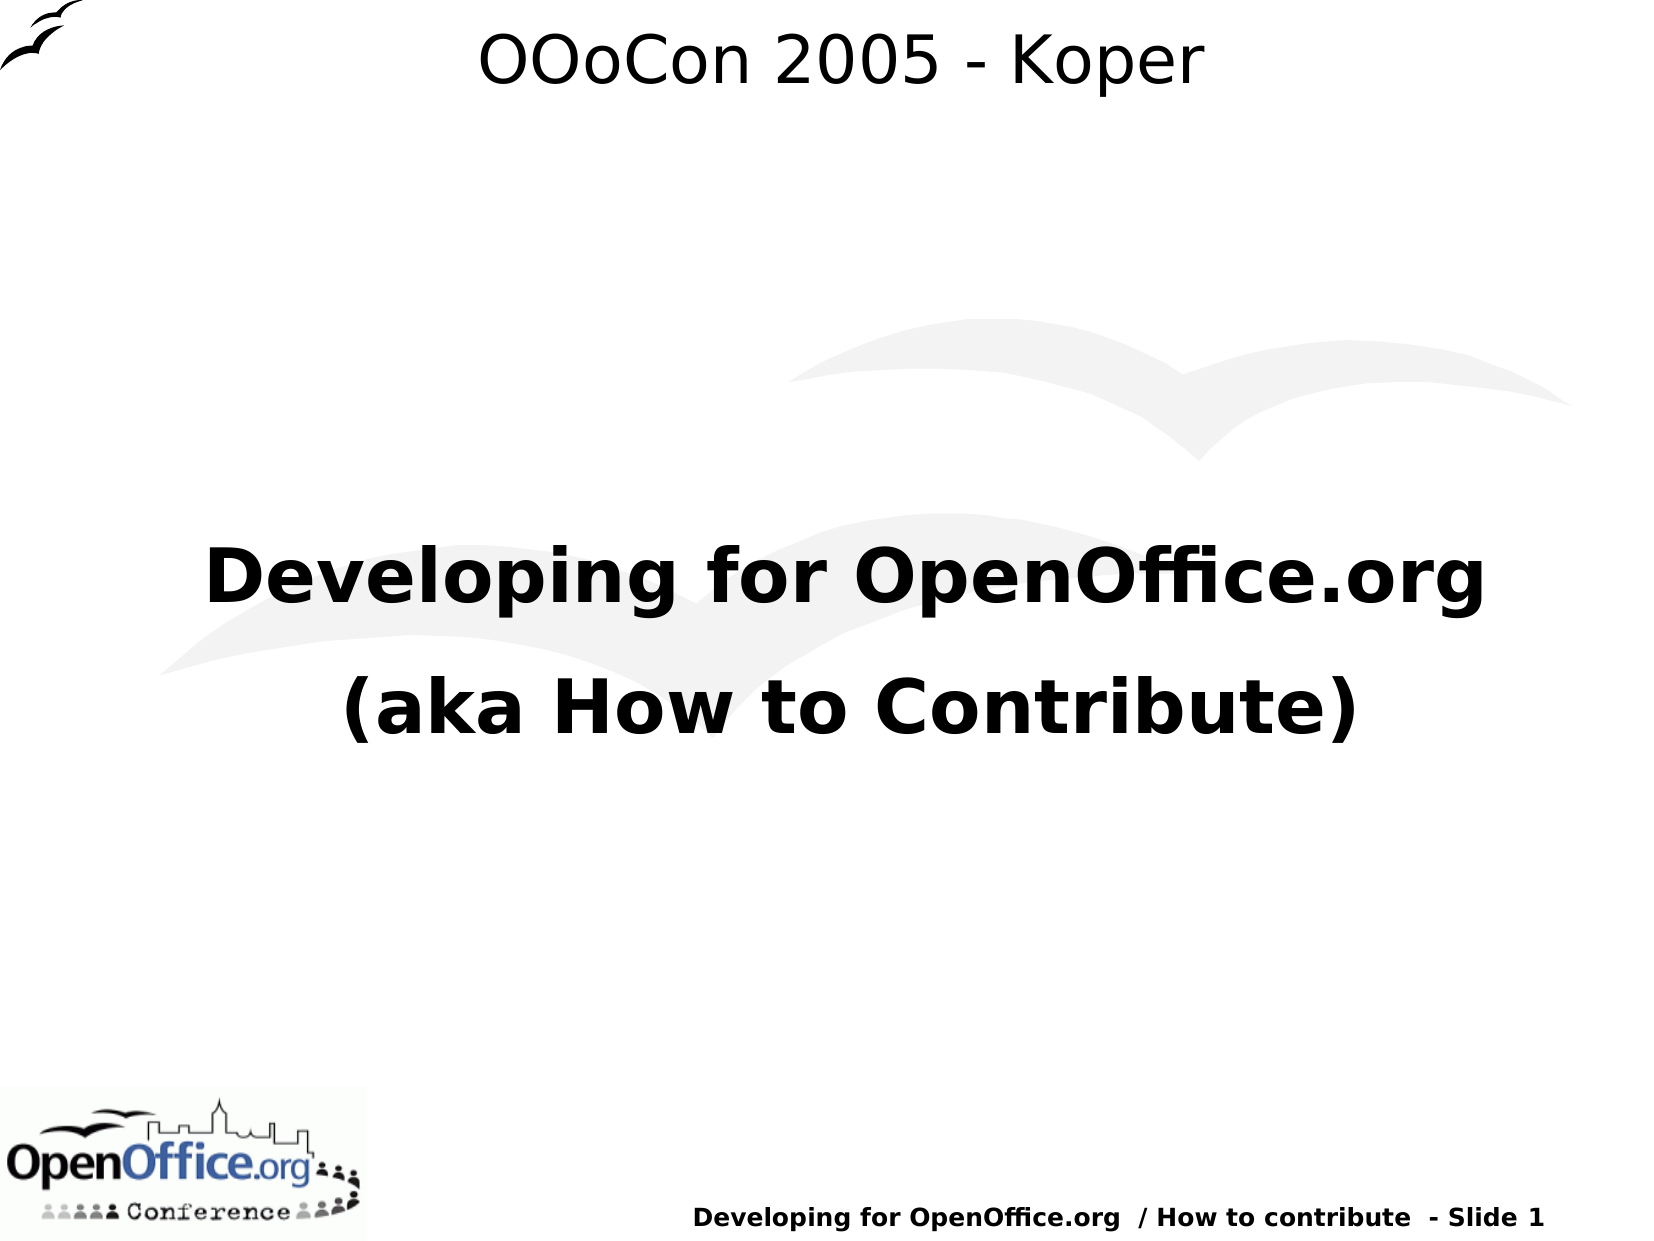

# OOoCon 2005 - Koper
 Developing for OpenOffice.org (aka How to Contribute)